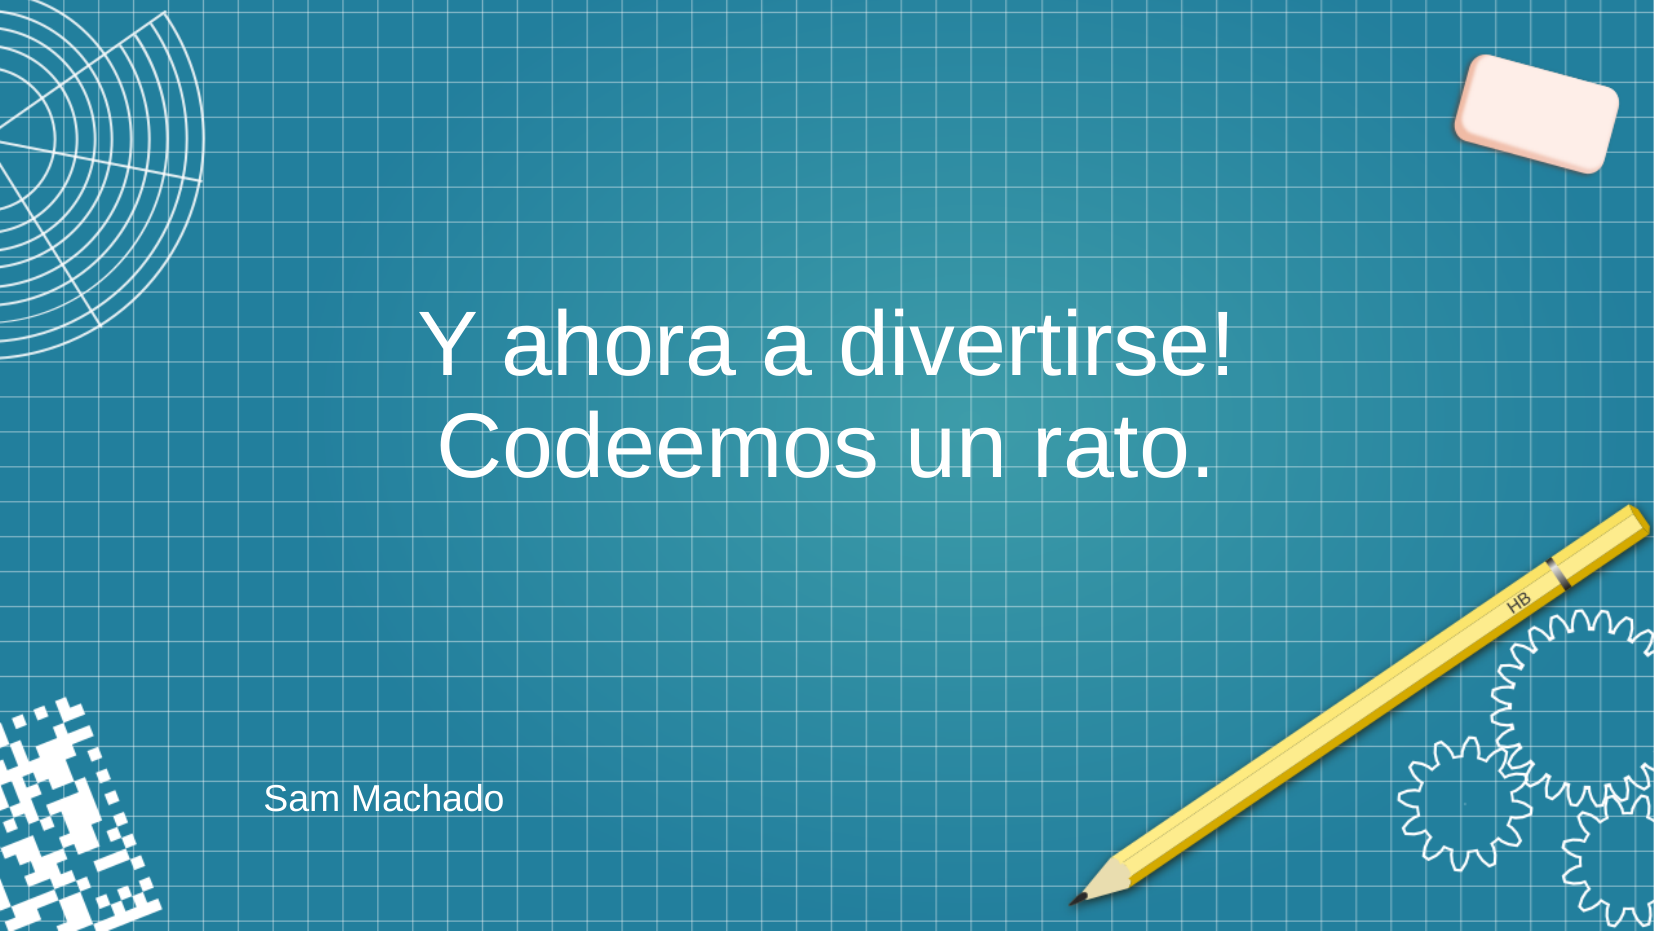

# Y ahora a divertirse! Codeemos un rato.
Sam Machado